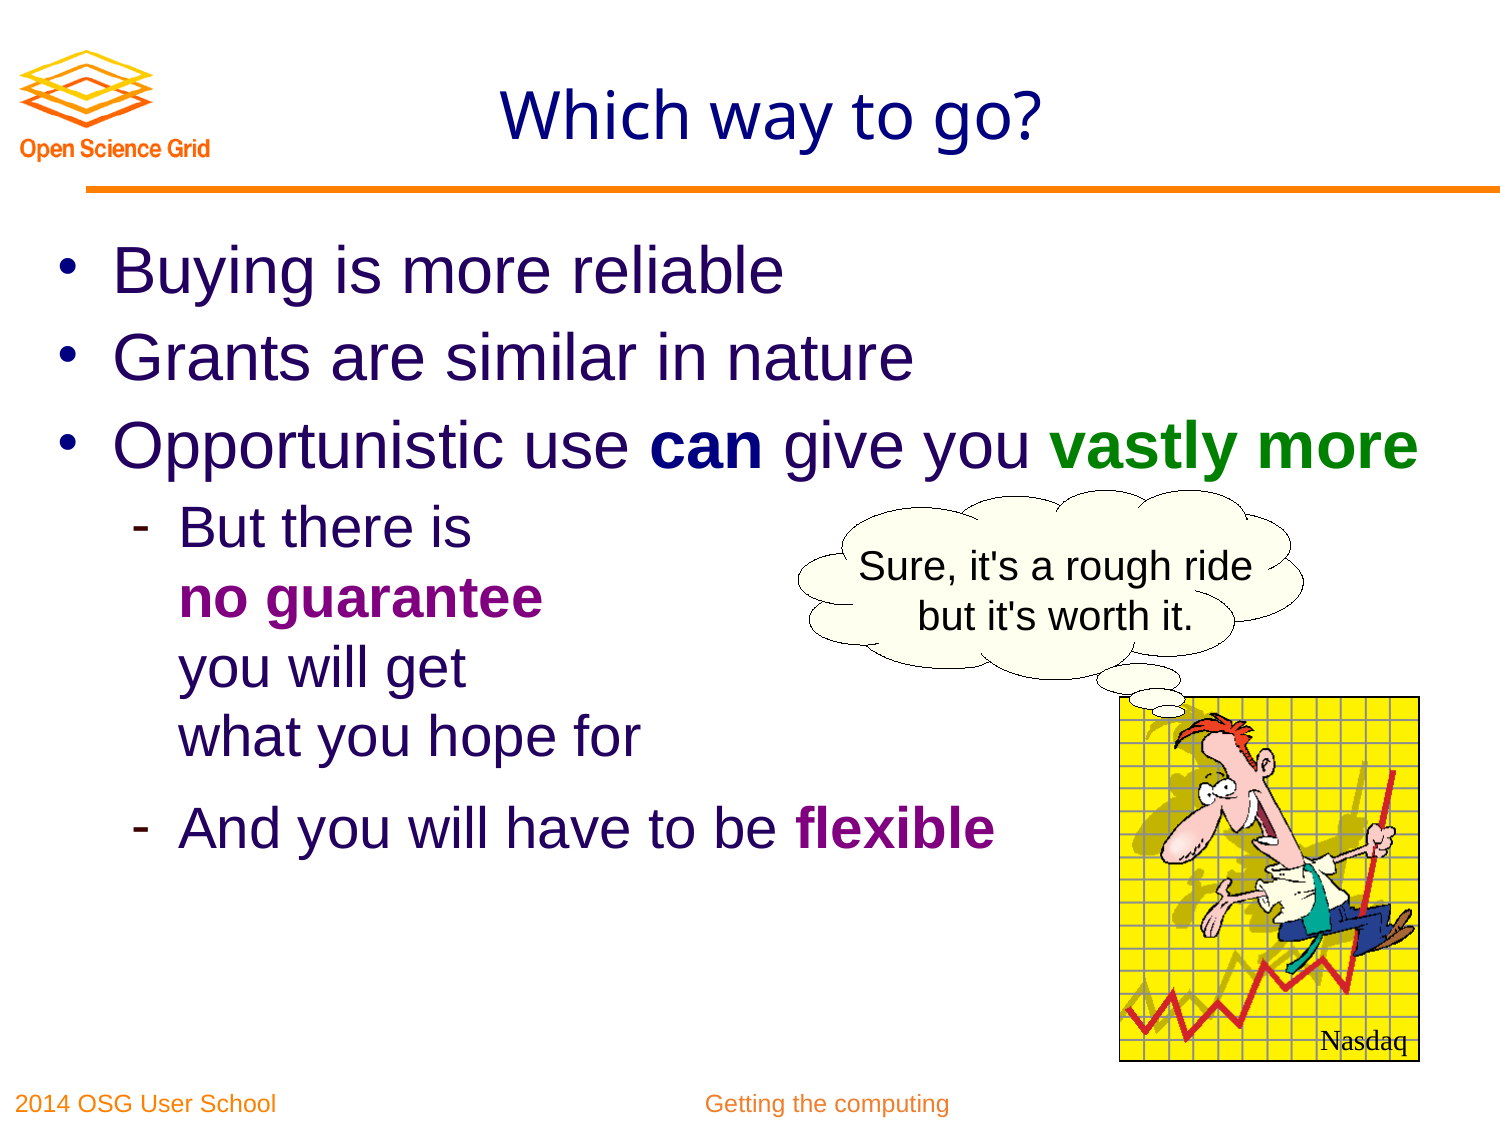

# Which way to go?
Buying is more reliable
Grants are similar in nature
Opportunistic use can give you vastly more
But there is
no guarantee
you will get
what you hope for
And you will have to be flexible
Sure, it's a rough ride
but it's worth it.
Nasdaq